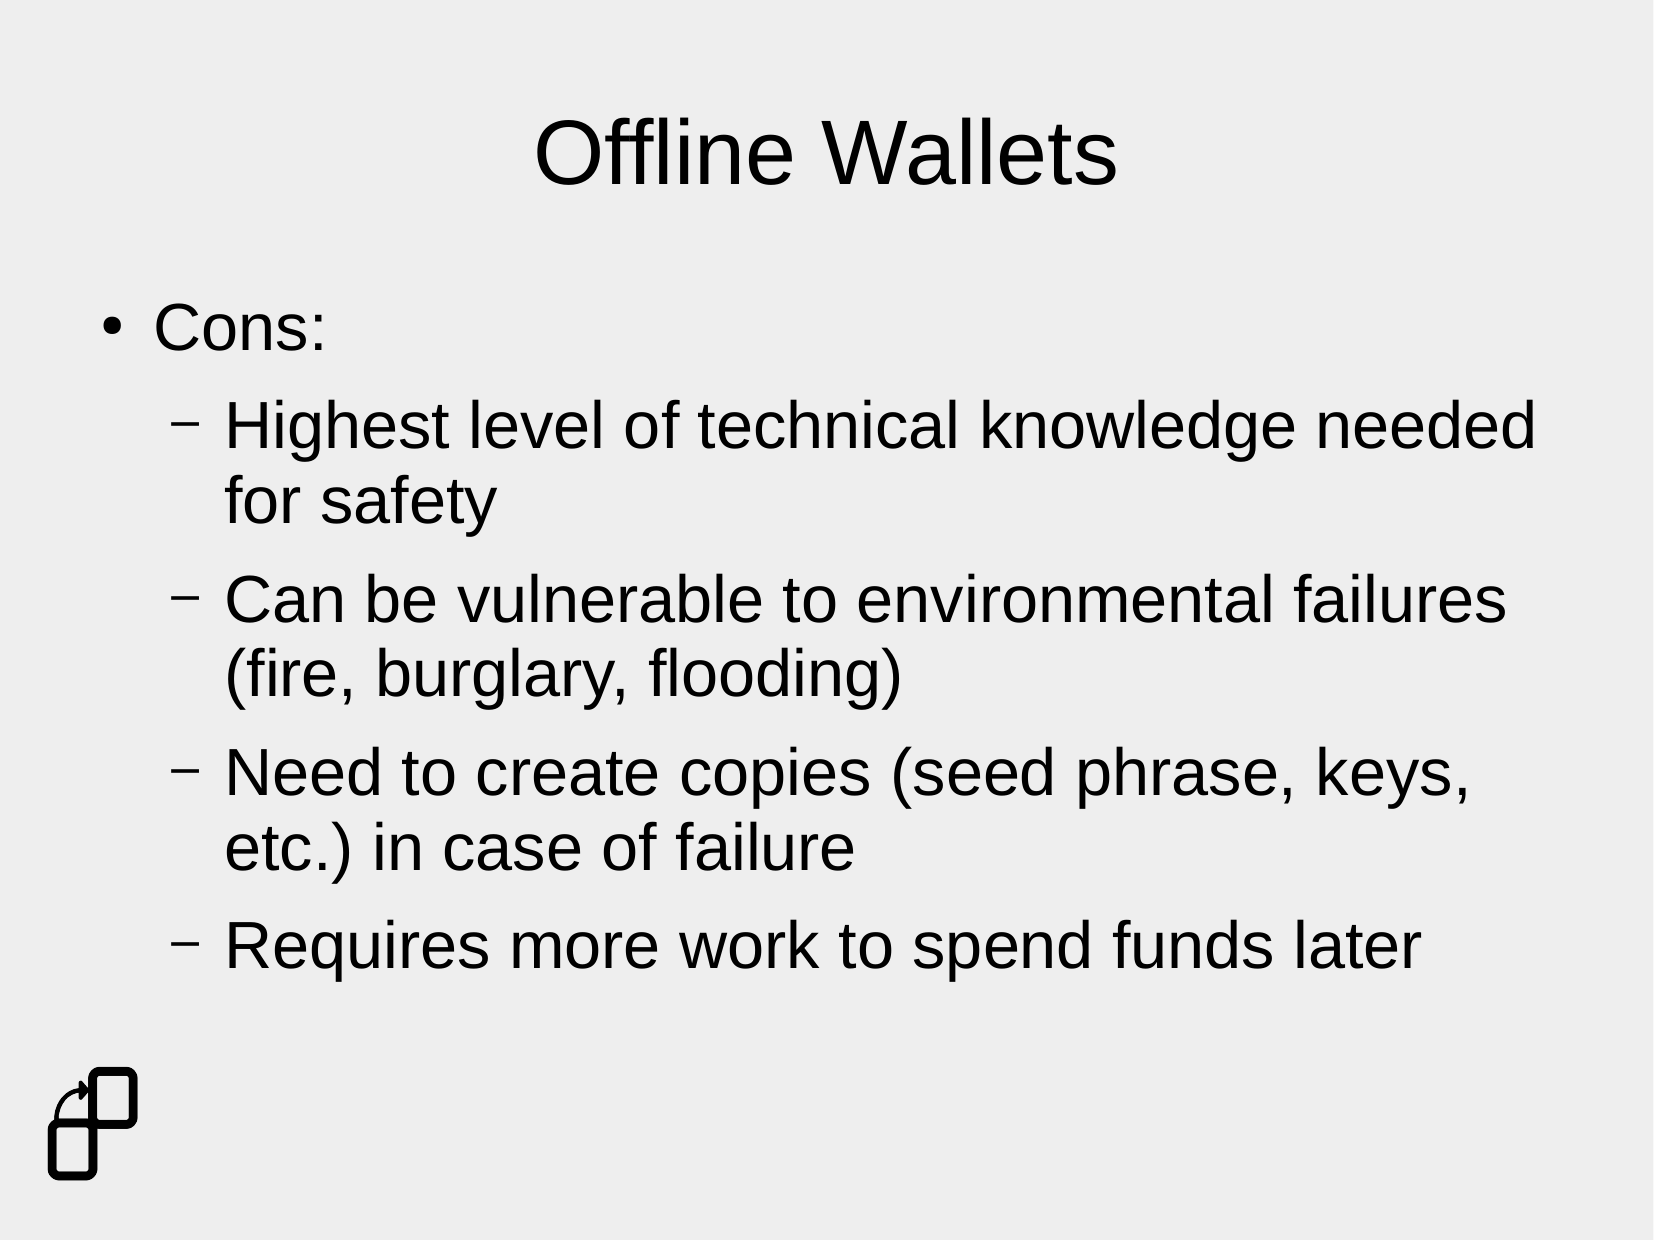

# Offline Wallets
Cons:
Highest level of technical knowledge needed for safety
Can be vulnerable to environmental failures (fire, burglary, flooding)
Need to create copies (seed phrase, keys, etc.) in case of failure
Requires more work to spend funds later